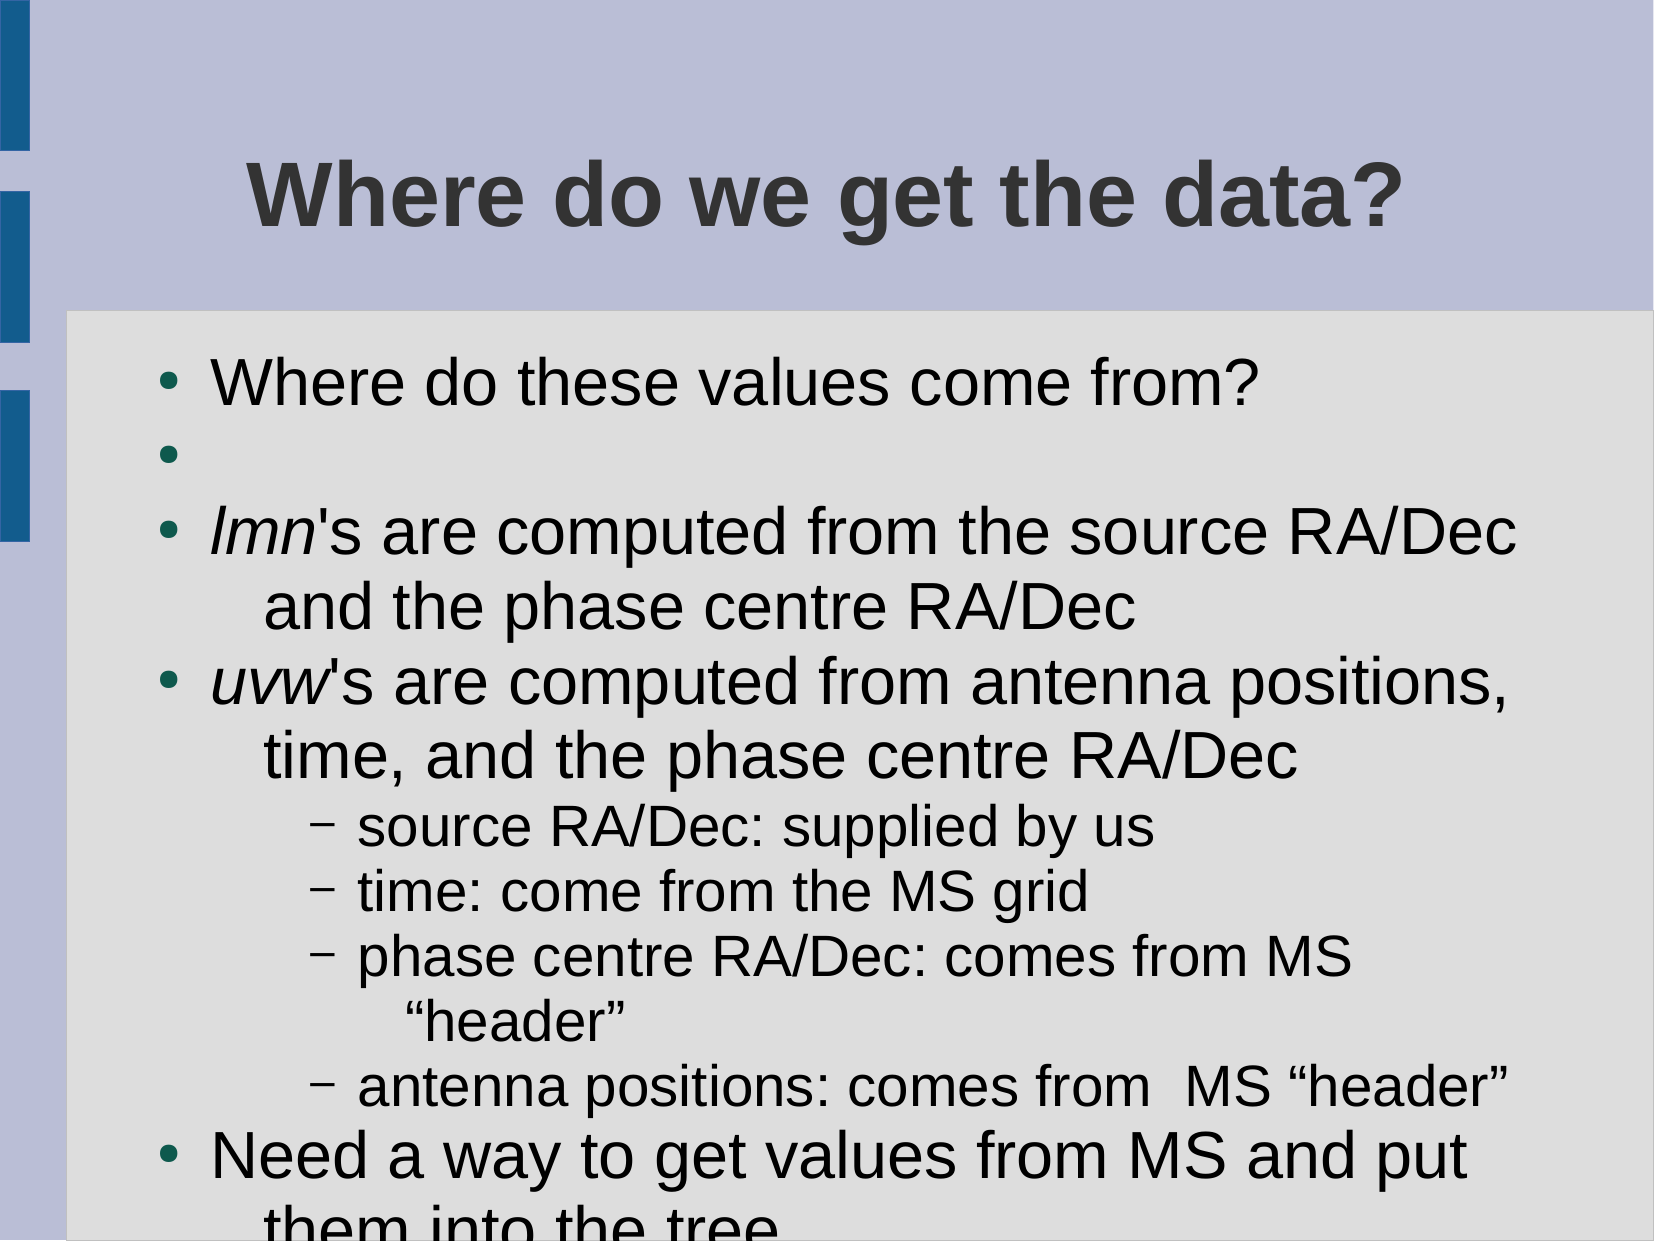

# Where do we get the data?
Where do these values come from?
lmn's are computed from the source RA/Dec and the phase centre RA/Dec
uvw's are computed from antenna positions, time, and the phase centre RA/Dec
source RA/Dec: supplied by us
time: come from the MS grid
phase centre RA/Dec: comes from MS “header”
antenna positions: comes from MS “header”
Need a way to get values from MS and put them into the tree.